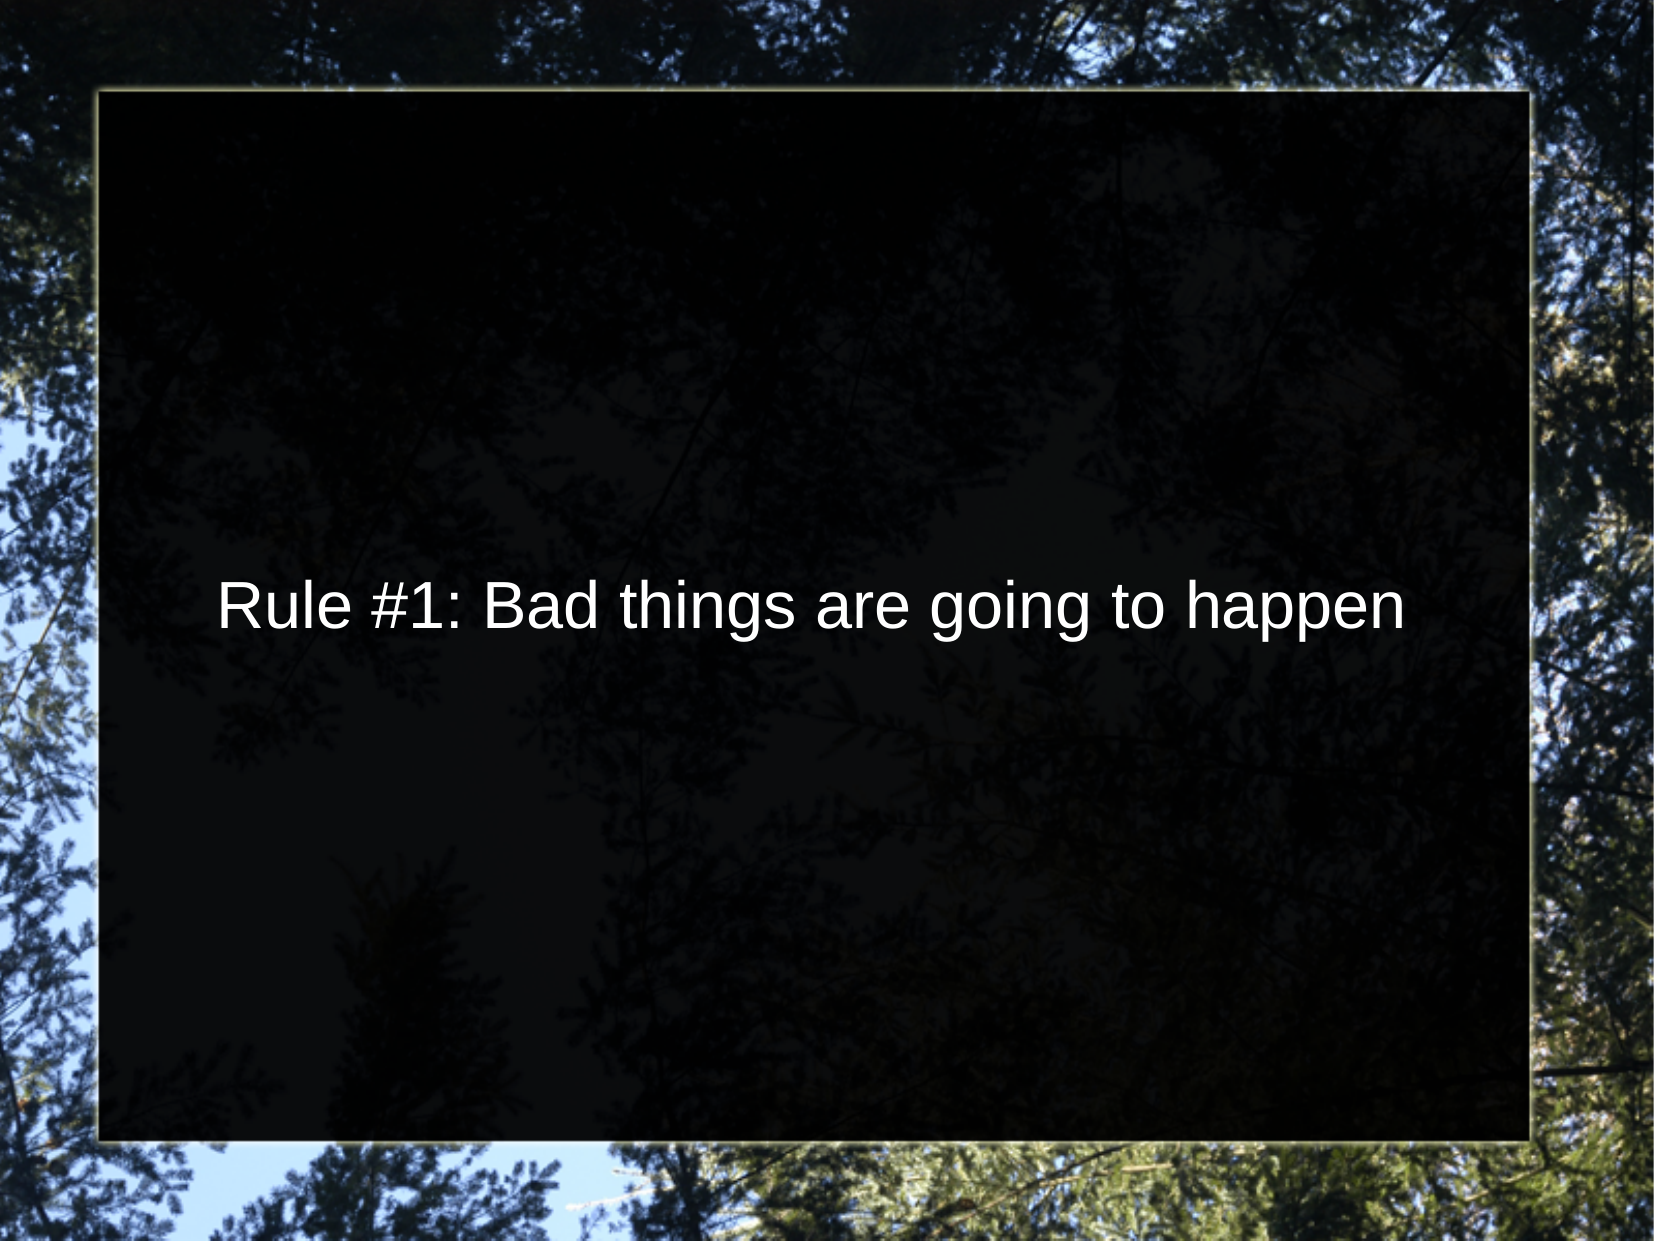

# Rule #1: Bad things are going to happen